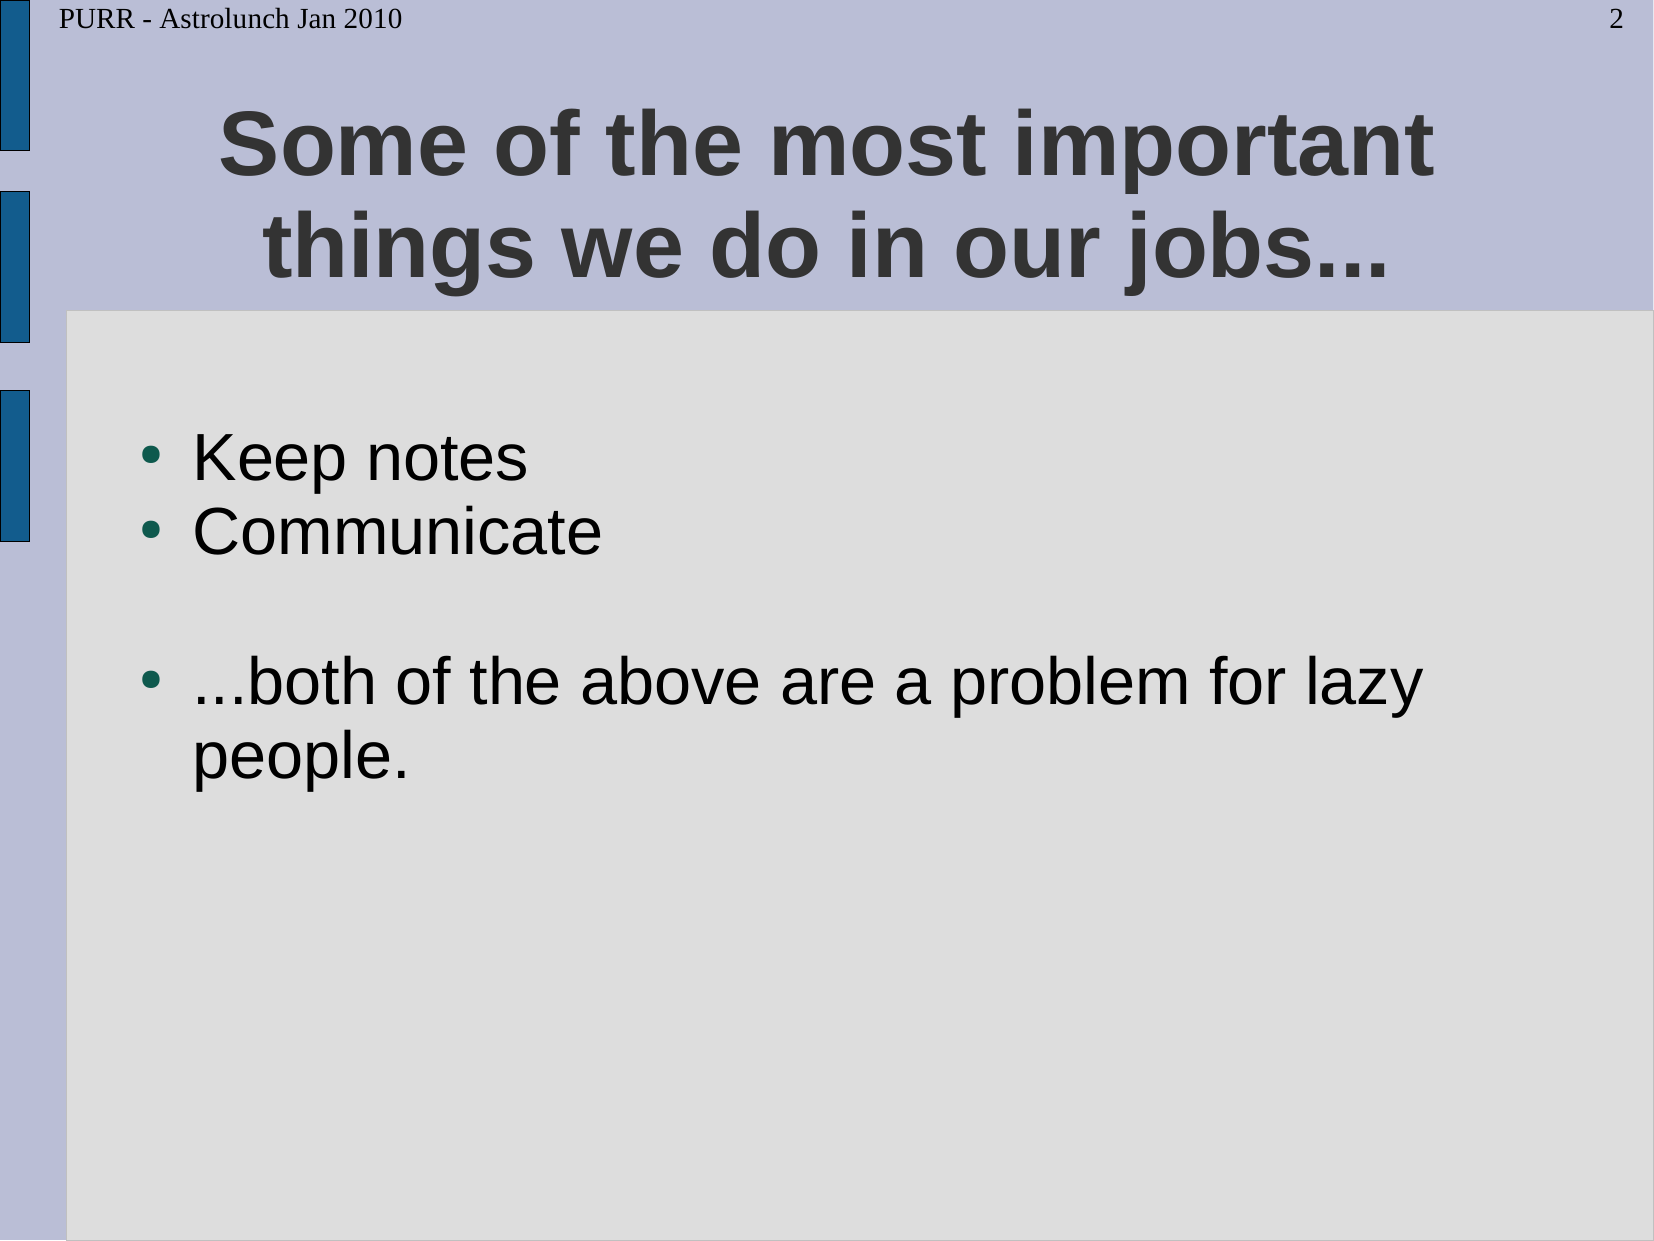

PURR - Astrolunch Jan 2010
2
# Some of the most important things we do in our jobs...
Keep notes
Communicate
...both of the above are a problem for lazy people.